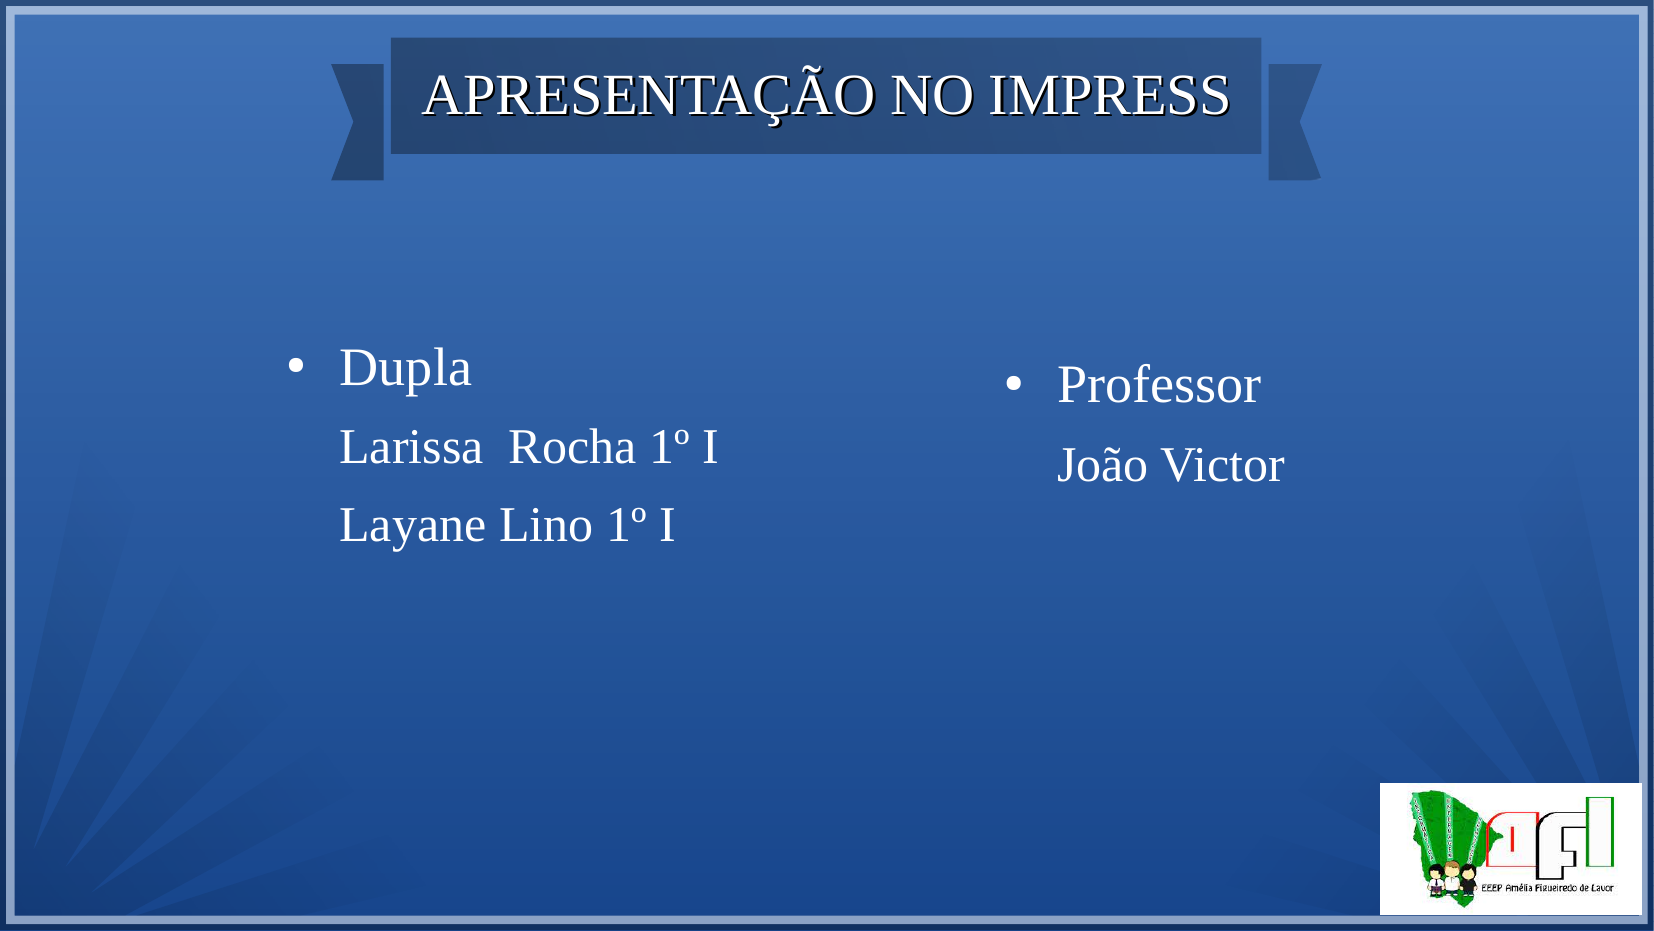

# APRESENTAÇÃO NO IMPRESS
Dupla
Larissa Rocha 1º I
Layane Lino 1º I
Professor
João Victor